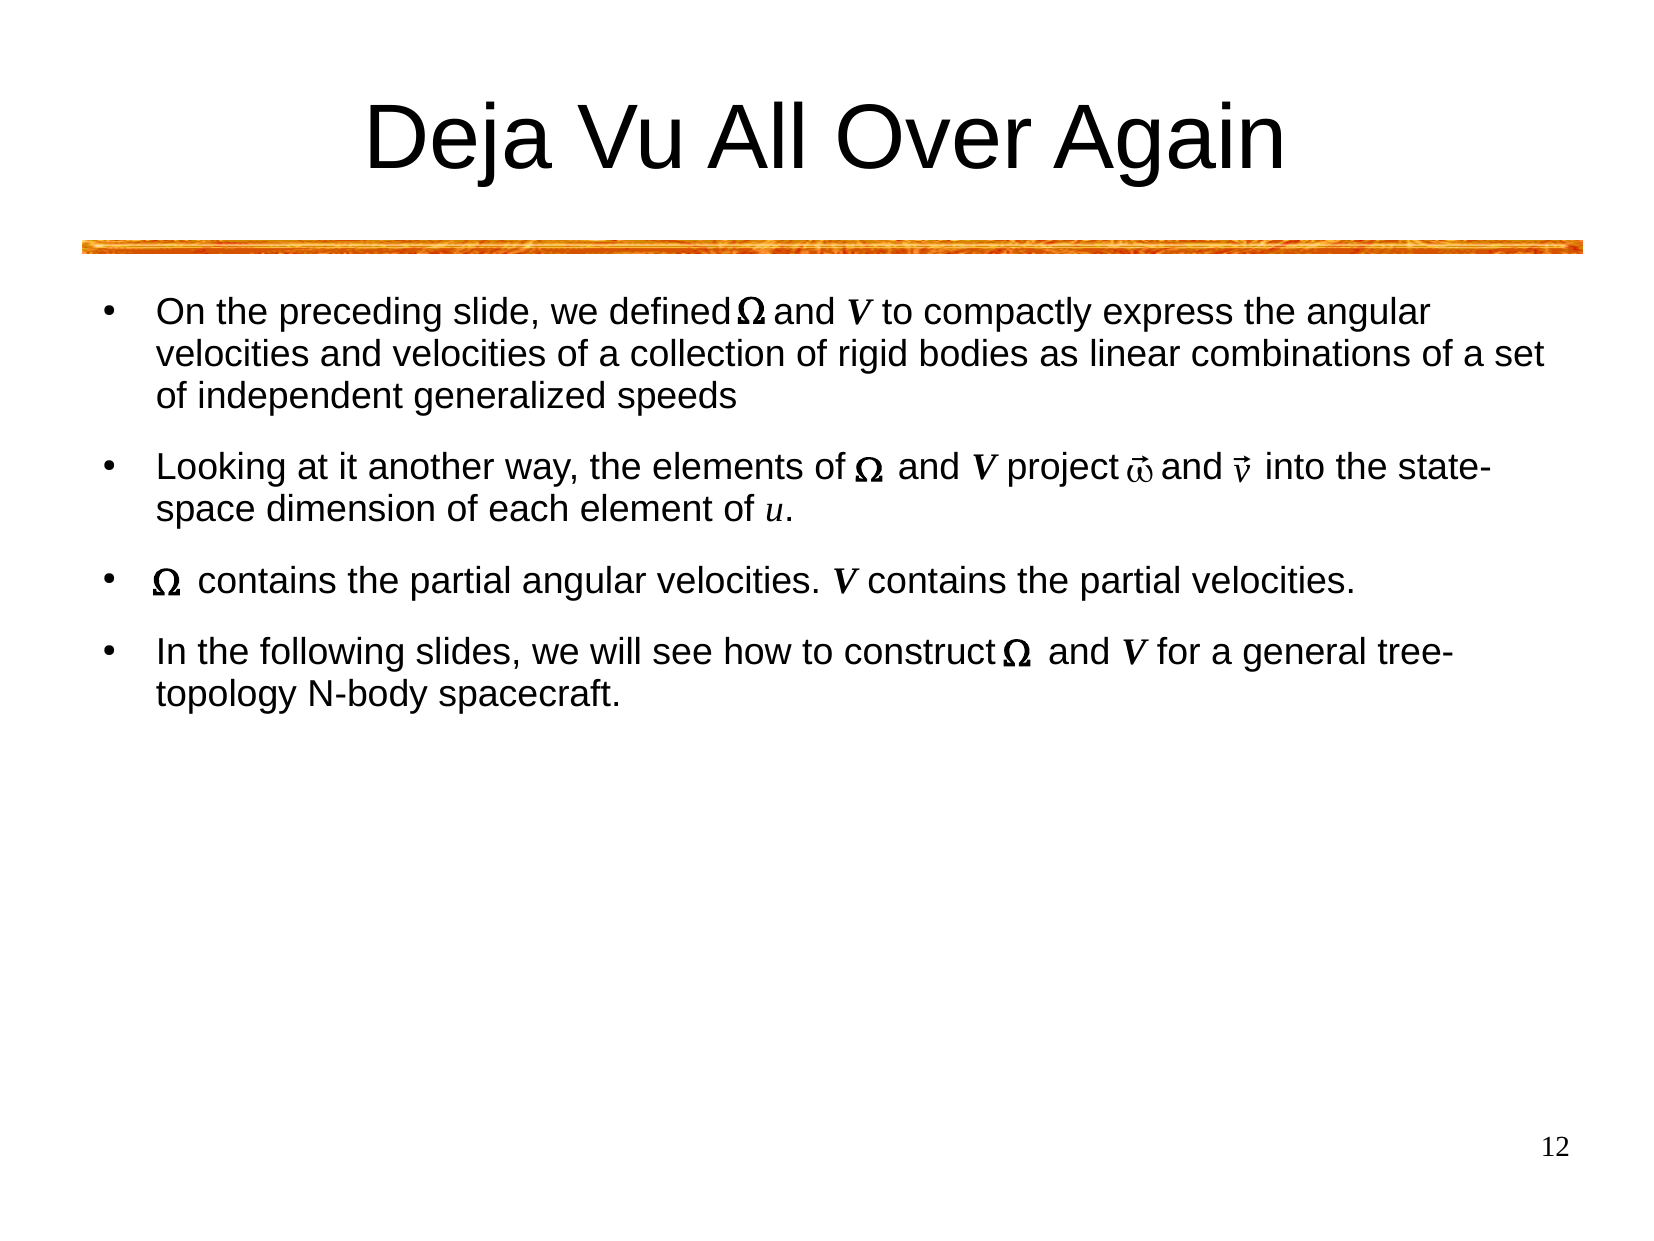

# Deja Vu All Over Again
On the preceding slide, we defined and V to compactly express the angular velocities and velocities of a collection of rigid bodies as linear combinations of a set of independent generalized speeds
Looking at it another way, the elements of and V project and into the state-space dimension of each element of u.
 contains the partial angular velocities. V contains the partial velocities.
In the following slides, we will see how to construct and V for a general tree-topology N-body spacecraft.
12